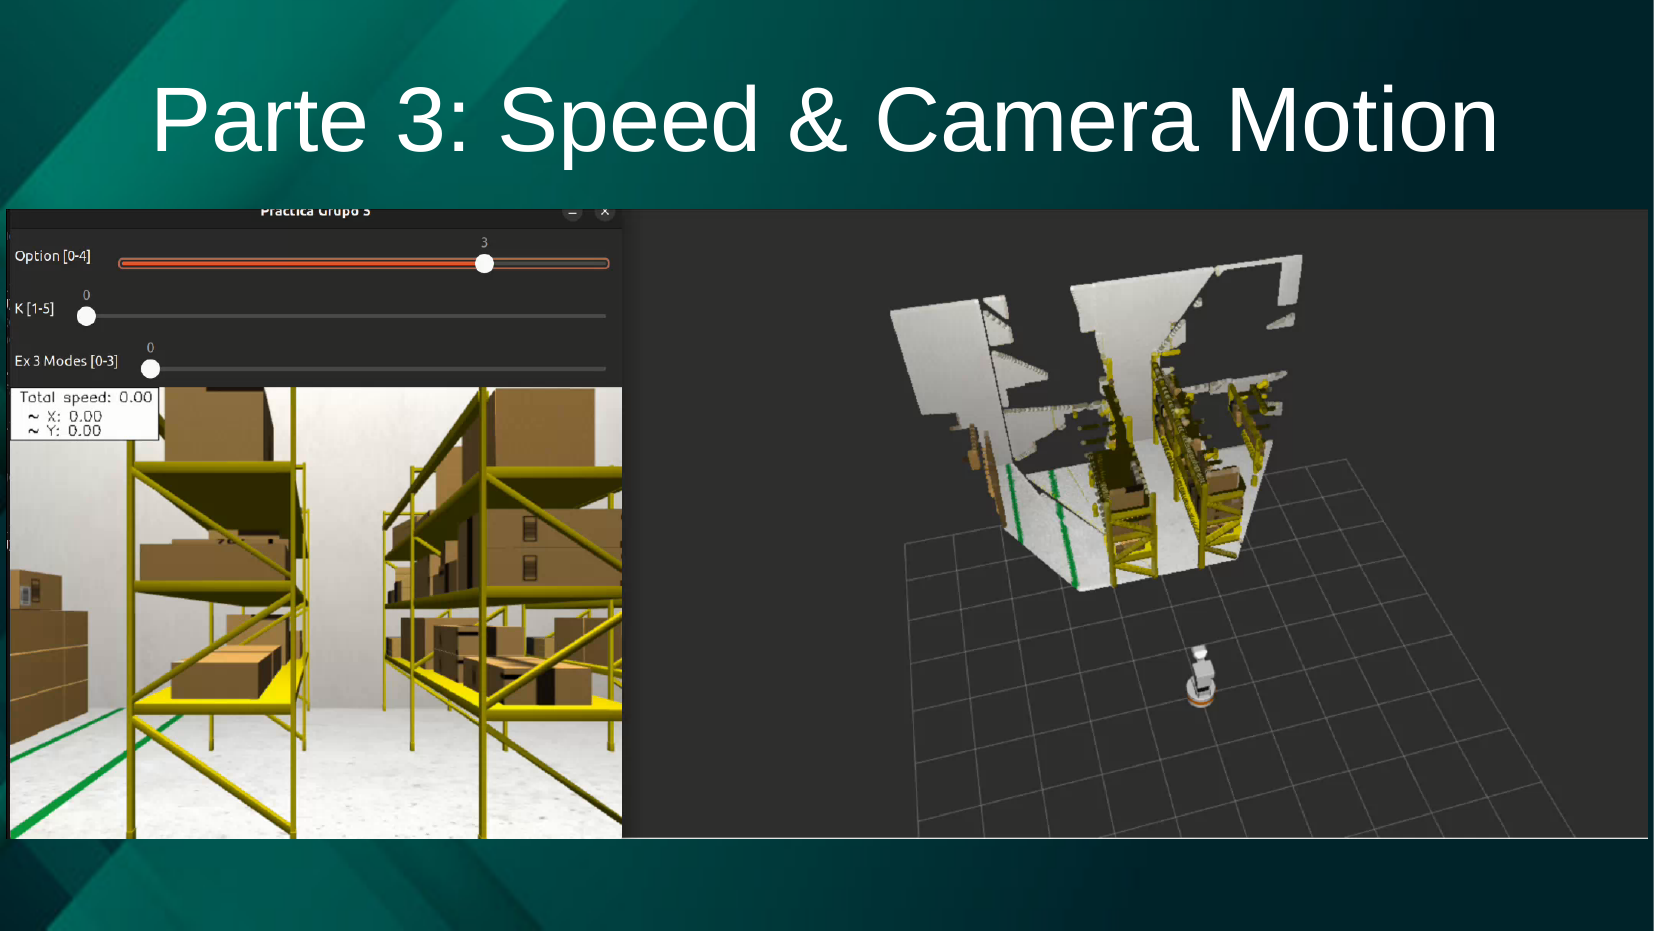

# Parte 3: Speed & Camera Motion